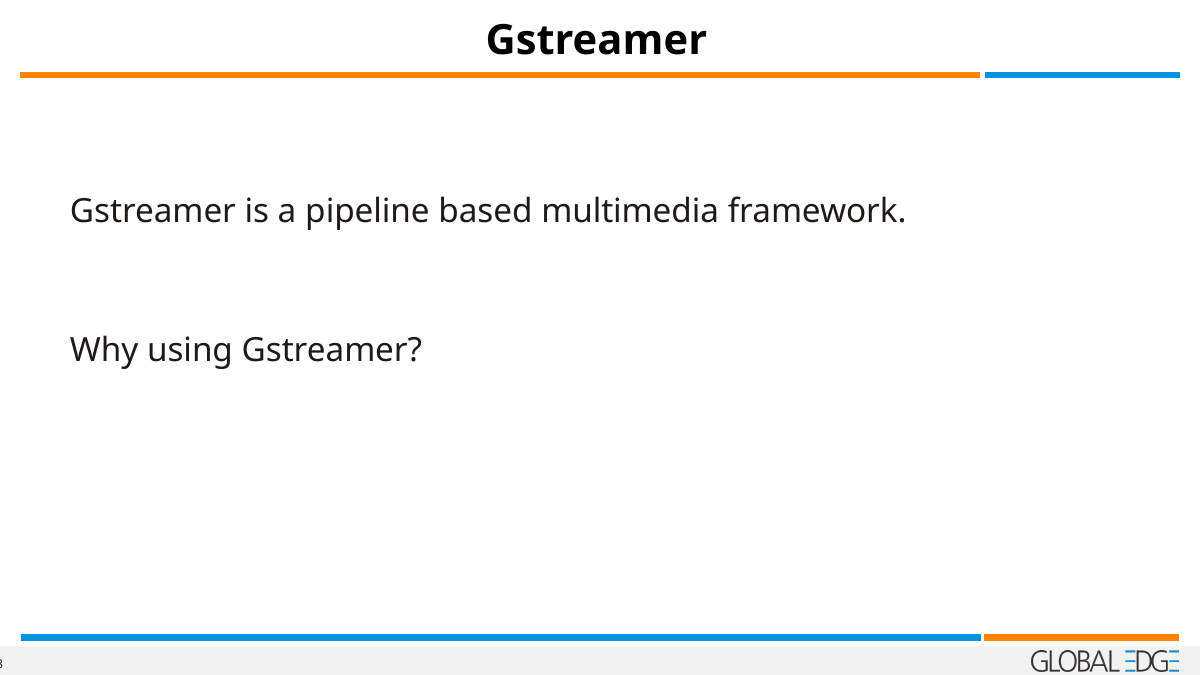

# Gstreamer
Gstreamer is a pipeline based multimedia framework.
Why using Gstreamer?